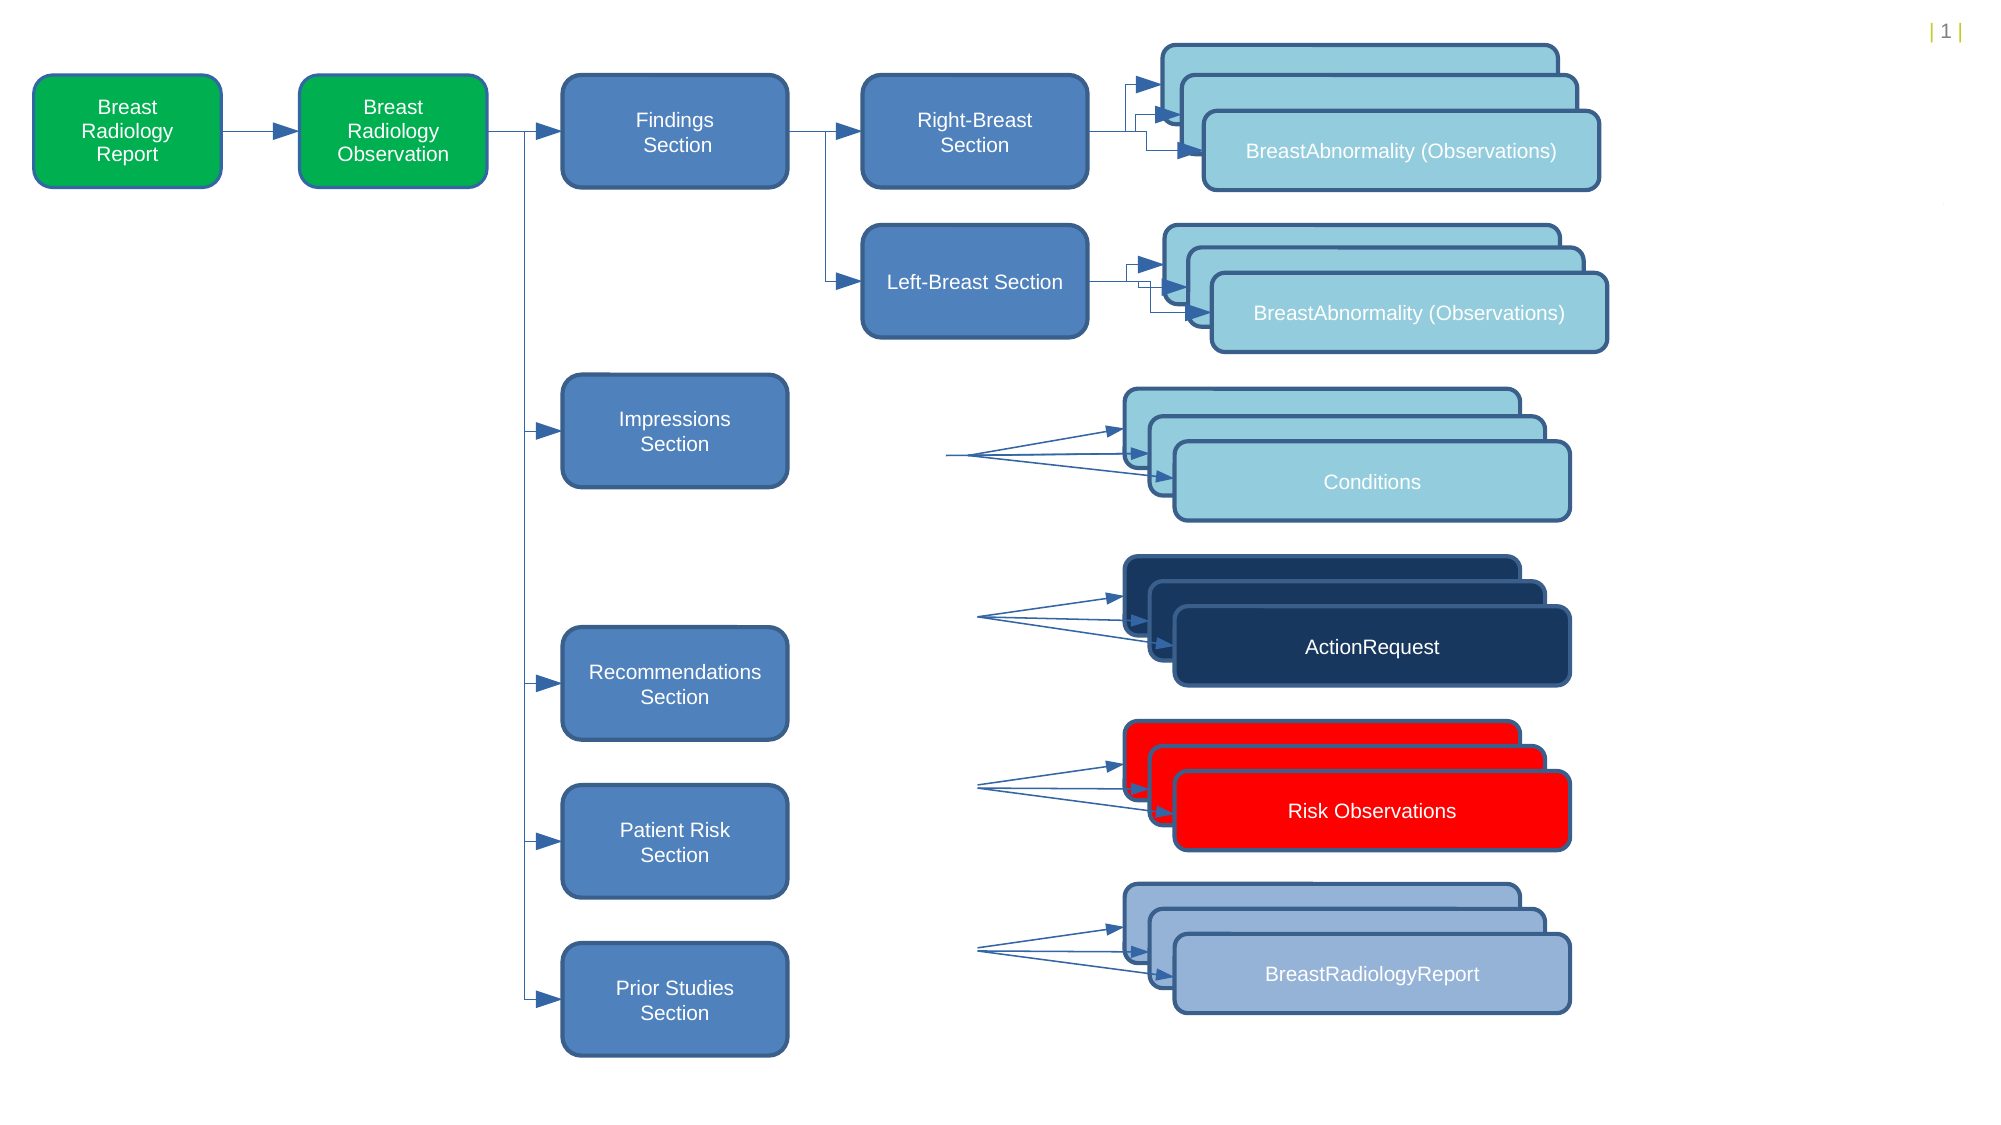

Breast Radiology Report
Breast Radiology Observation
Findings
 Section
Right-Breast Section
BreastAbnormality (Observations)
Left-Breast Section
BreastAbnormality (Observations)
Impressions Section
Conditions
Recomendations
Recomendations
ActionRequest
Recommendations Section
Recomendations
Recomendations
Risk Observations
Patient Risk
Section
Recomendations
Recomendations
BreastRadiologyReport
Prior Studies
Section